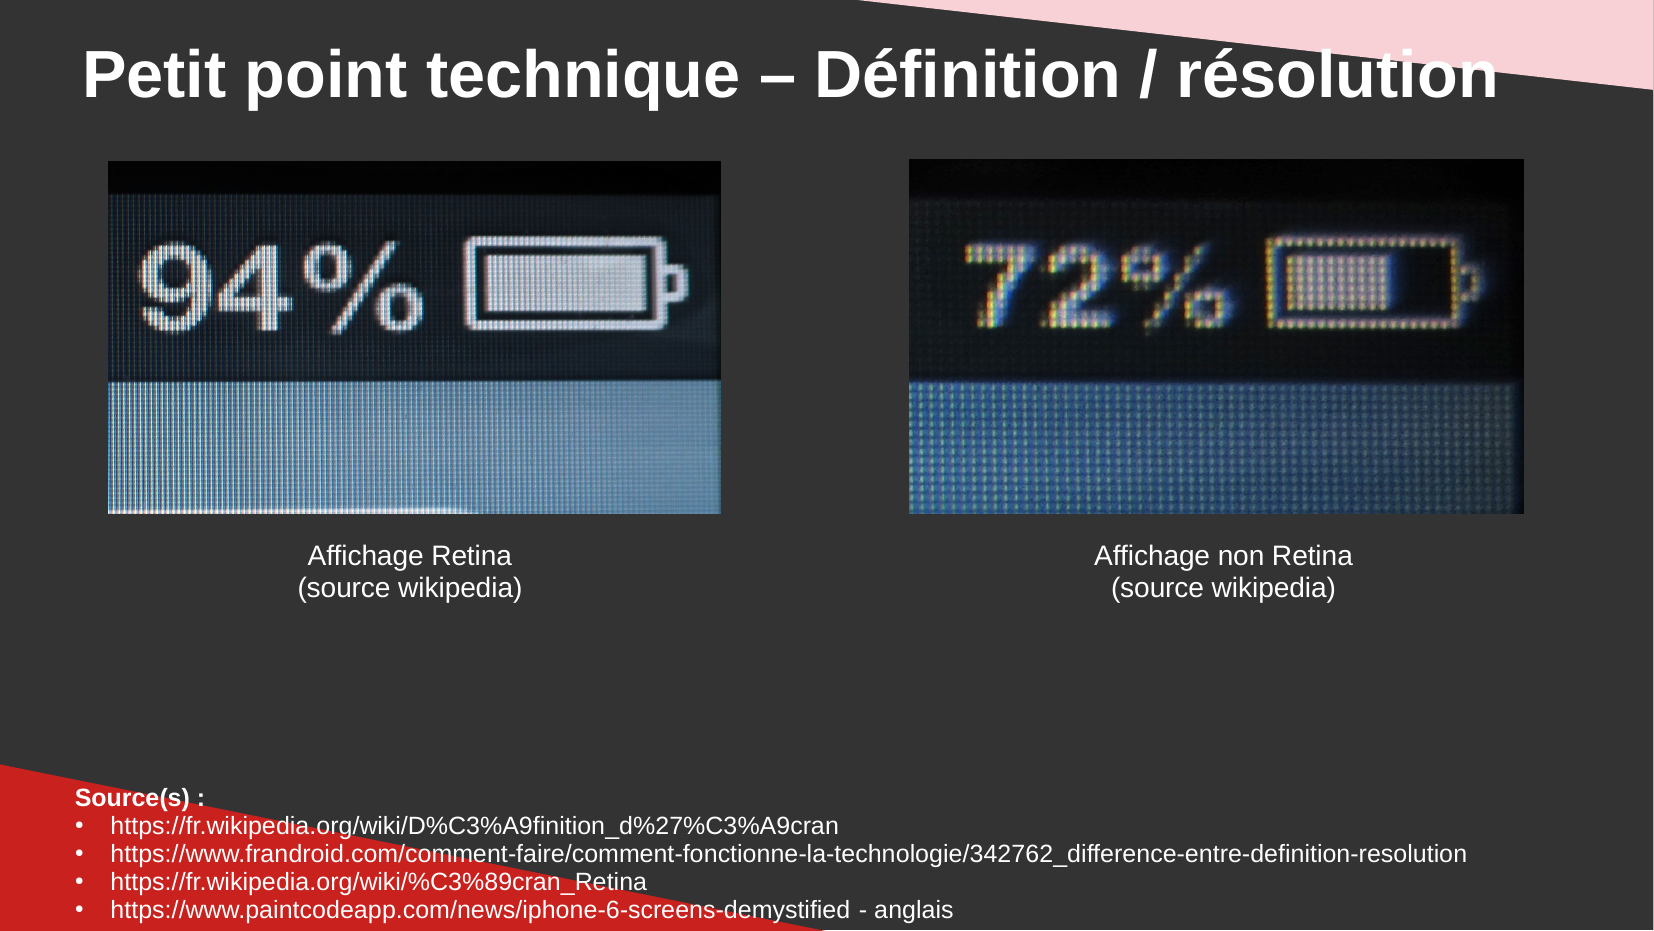

# Petit point technique – Définition / résolution
Affichage Retina
(source wikipedia)
Affichage non Retina
(source wikipedia)
Source(s) :
https://fr.wikipedia.org/wiki/D%C3%A9finition_d%27%C3%A9cran
https://www.frandroid.com/comment-faire/comment-fonctionne-la-technologie/342762_difference-entre-definition-resolution
https://fr.wikipedia.org/wiki/%C3%89cran_Retina
https://www.paintcodeapp.com/news/iphone-6-screens-demystified - anglais